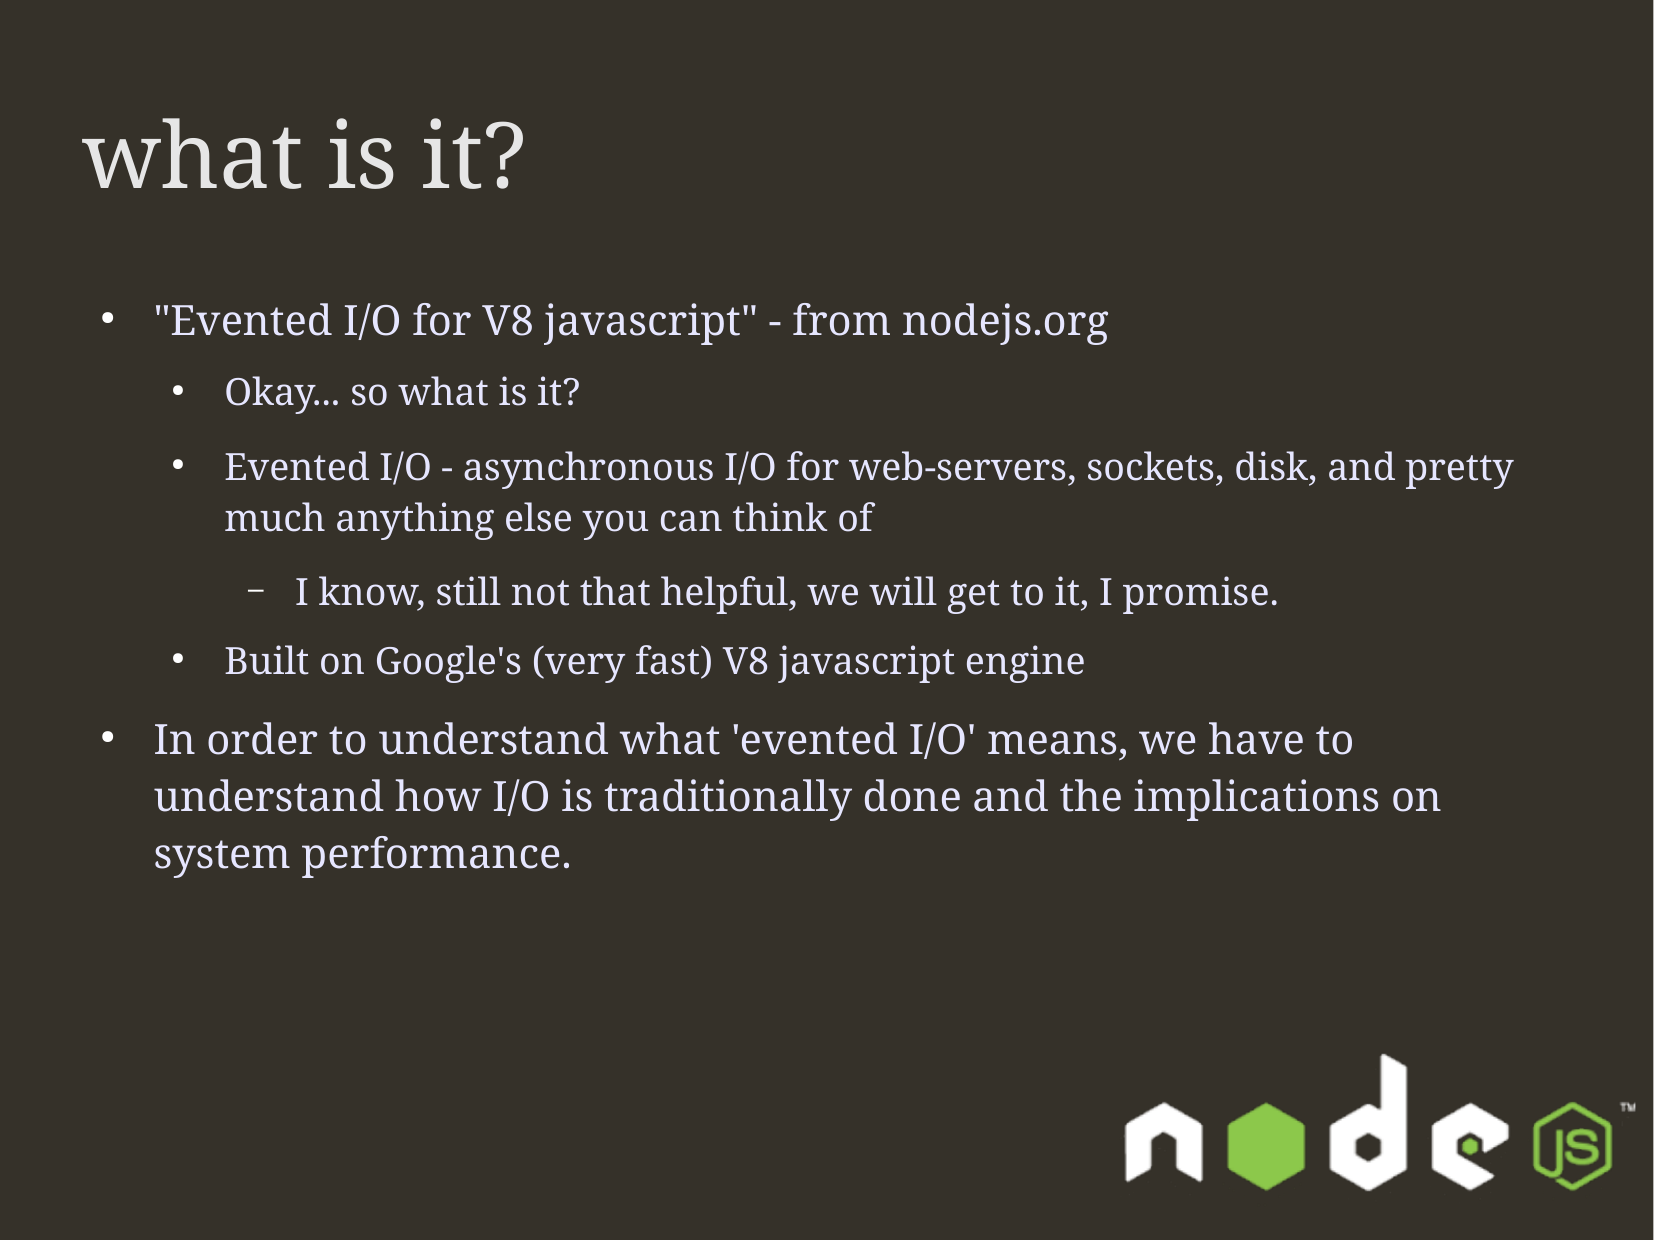

# what is it?
"Evented I/O for V8 javascript" - from nodejs.org
Okay... so what is it?
Evented I/O - asynchronous I/O for web-servers, sockets, disk, and pretty much anything else you can think of
I know, still not that helpful, we will get to it, I promise.
Built on Google's (very fast) V8 javascript engine
In order to understand what 'evented I/O' means, we have to understand how I/O is traditionally done and the implications on system performance.